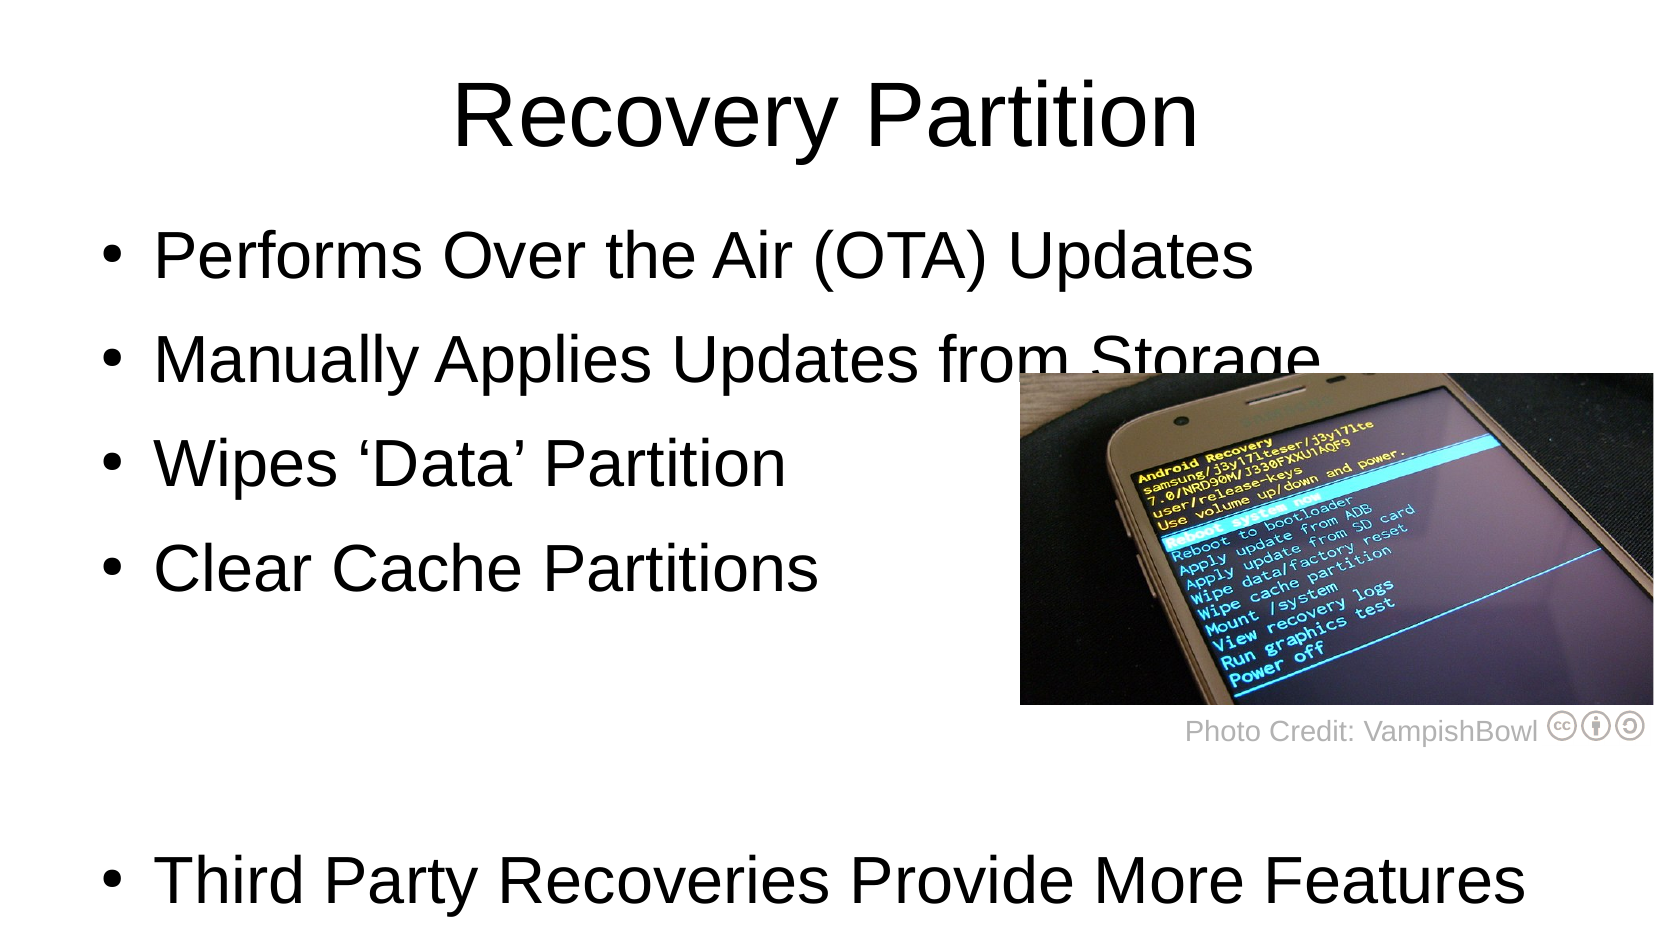

# Recovery Partition
Performs Over the Air (OTA) Updates
Manually Applies Updates from Storage
Wipes ‘Data’ Partition
Clear Cache Partitions
Third Party Recoveries Provide More Features
Photo Credit: VampishBowl